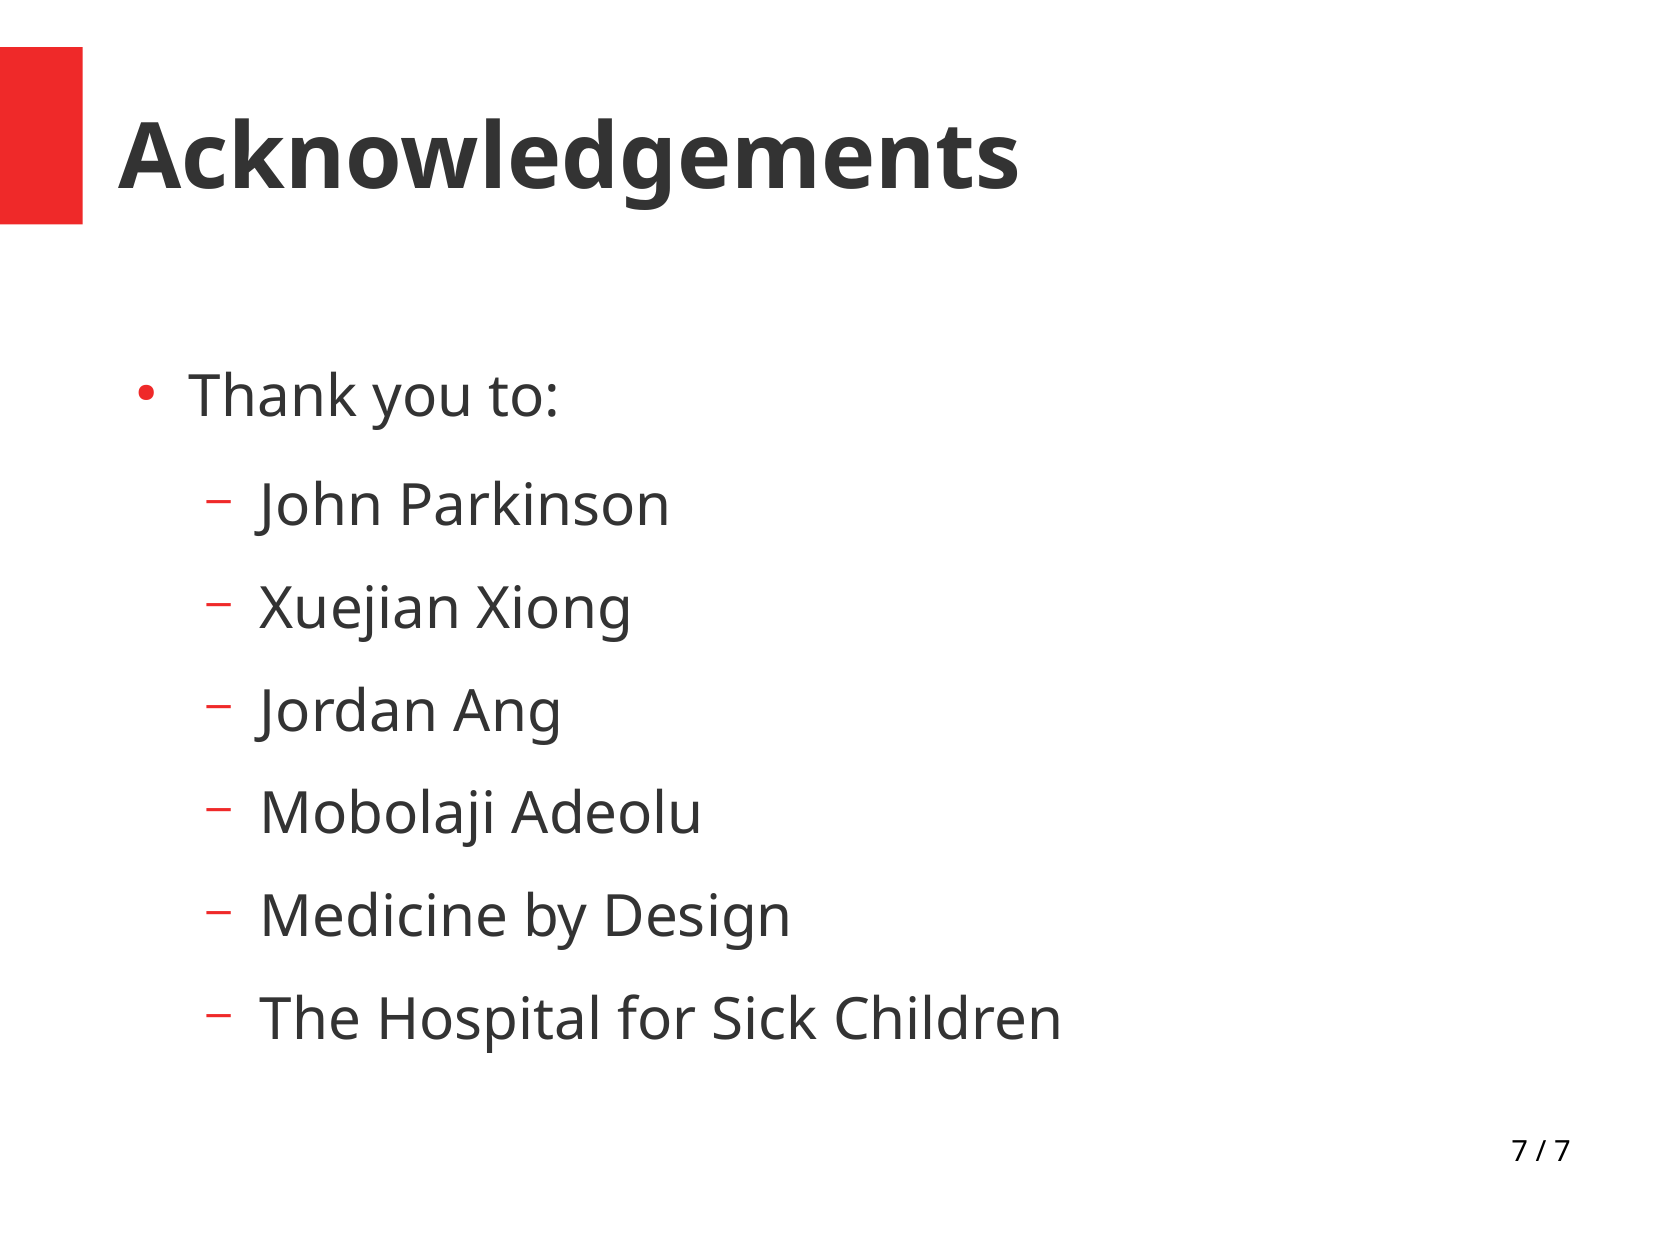

# Acknowledgements
Thank you to:
John Parkinson
Xuejian Xiong
Jordan Ang
Mobolaji Adeolu
Medicine by Design
The Hospital for Sick Children
7